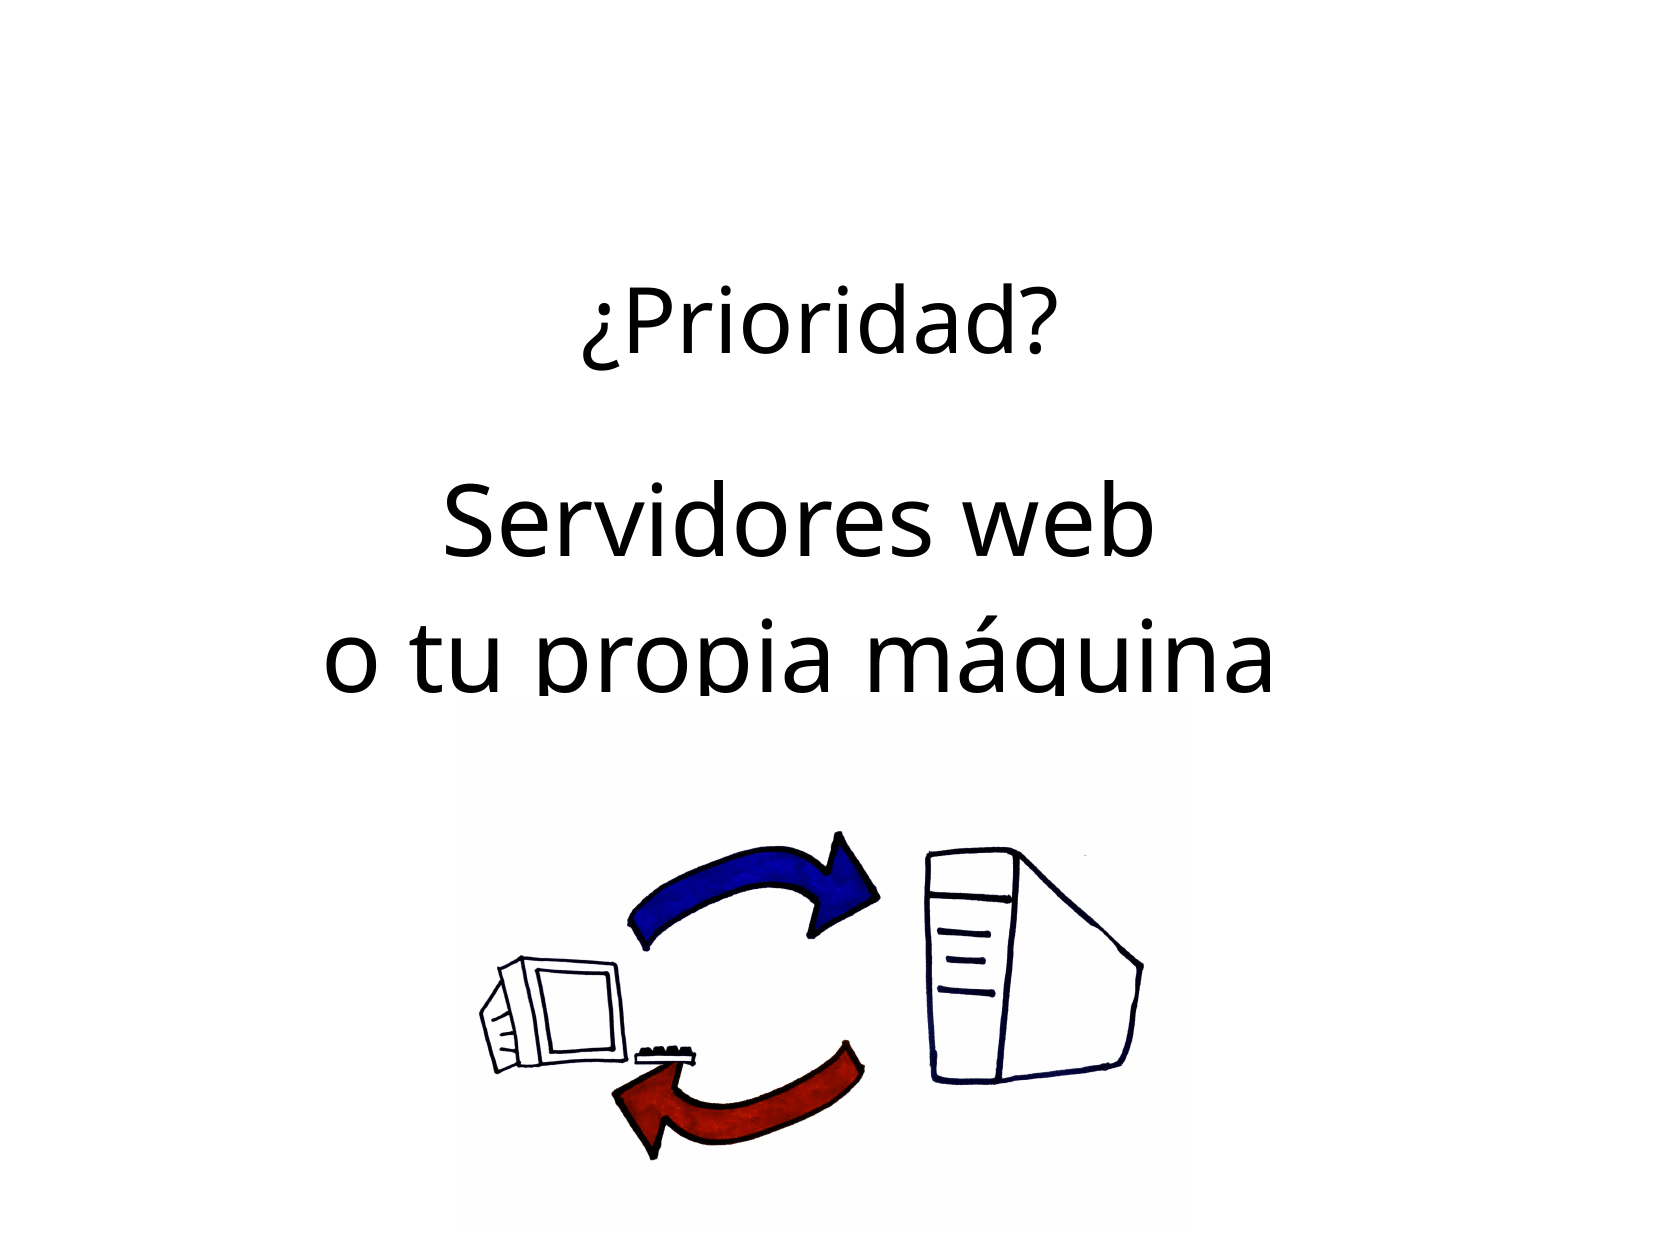

¿Prioridad?
Servidores web
o tu propia máquina